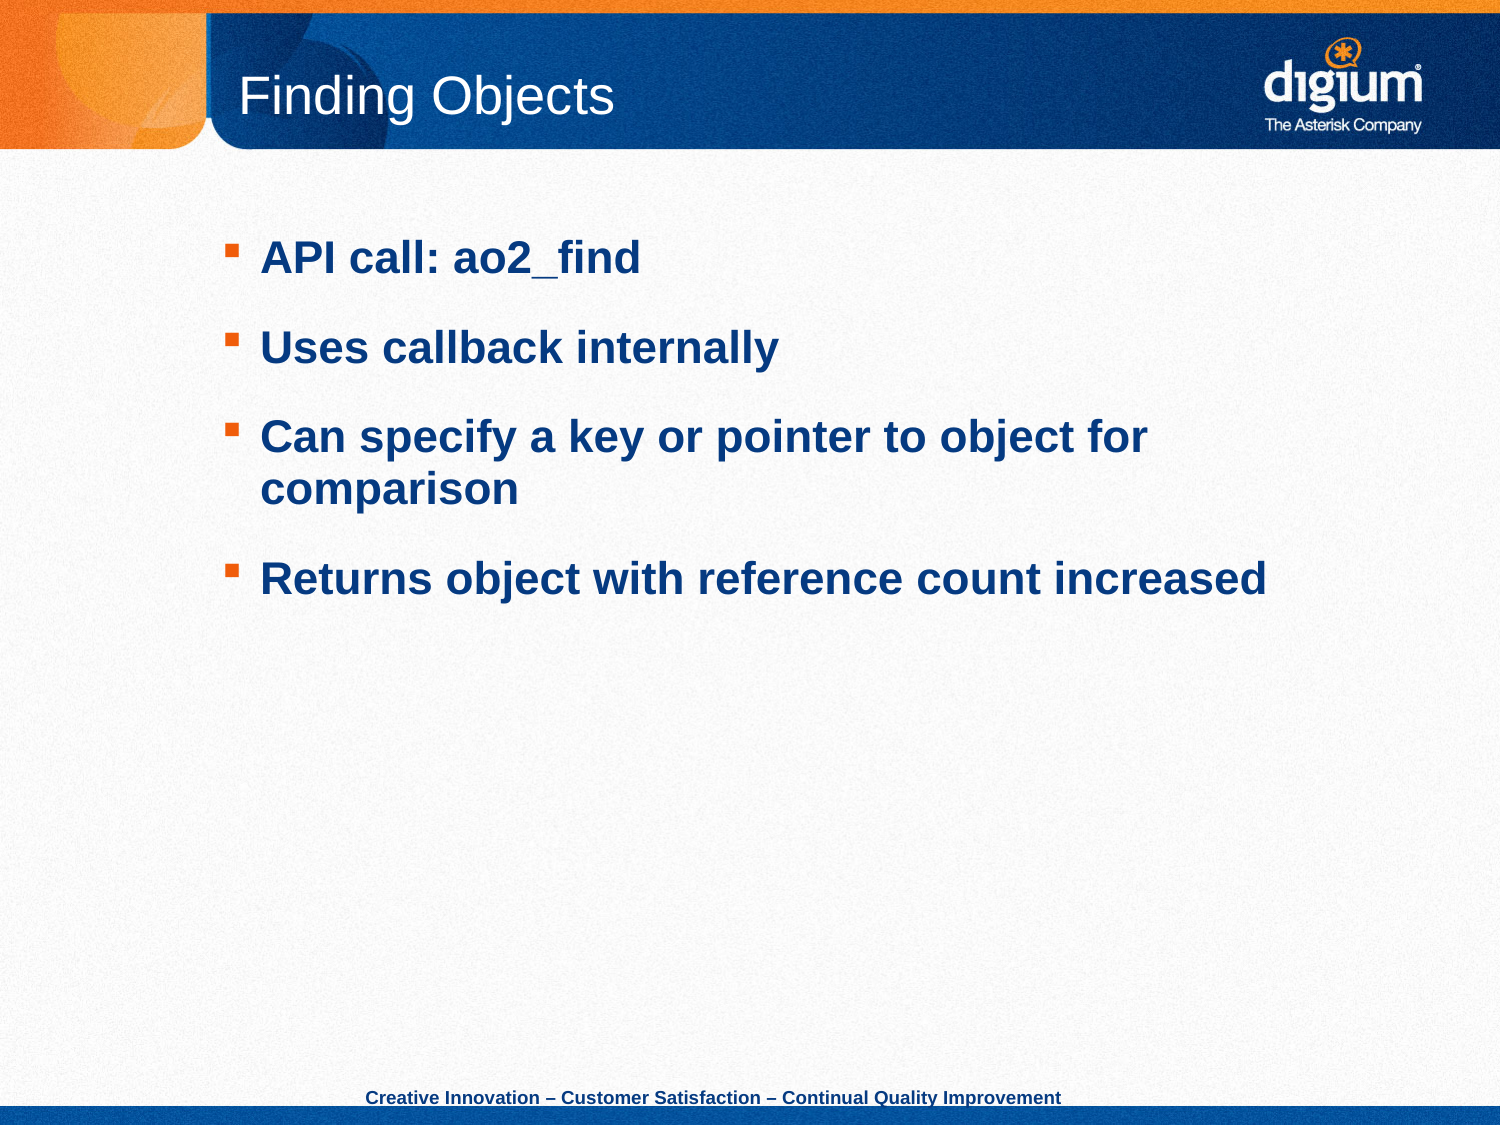

# Finding Objects
API call: ao2_find
Uses callback internally
Can specify a key or pointer to object for comparison
Returns object with reference count increased